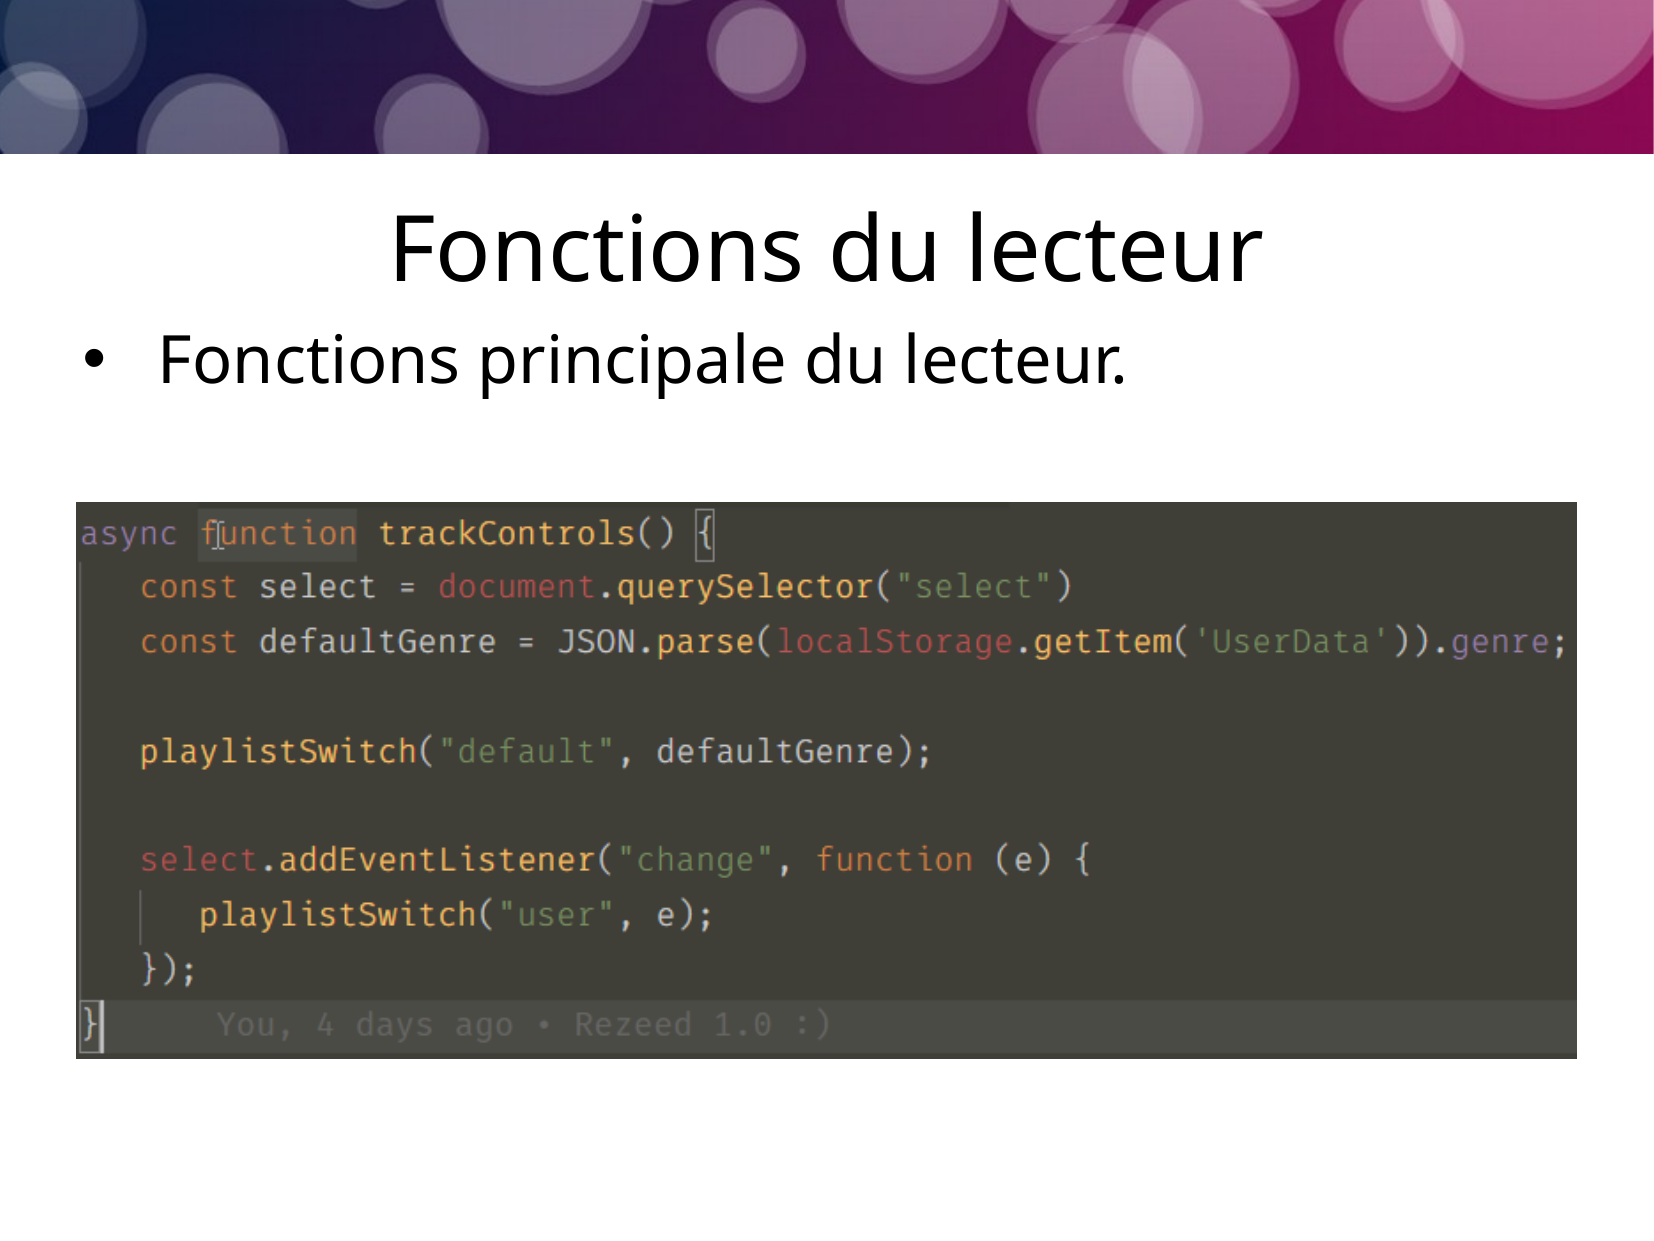

# Fonctions du lecteur
Fonctions principale du lecteur.